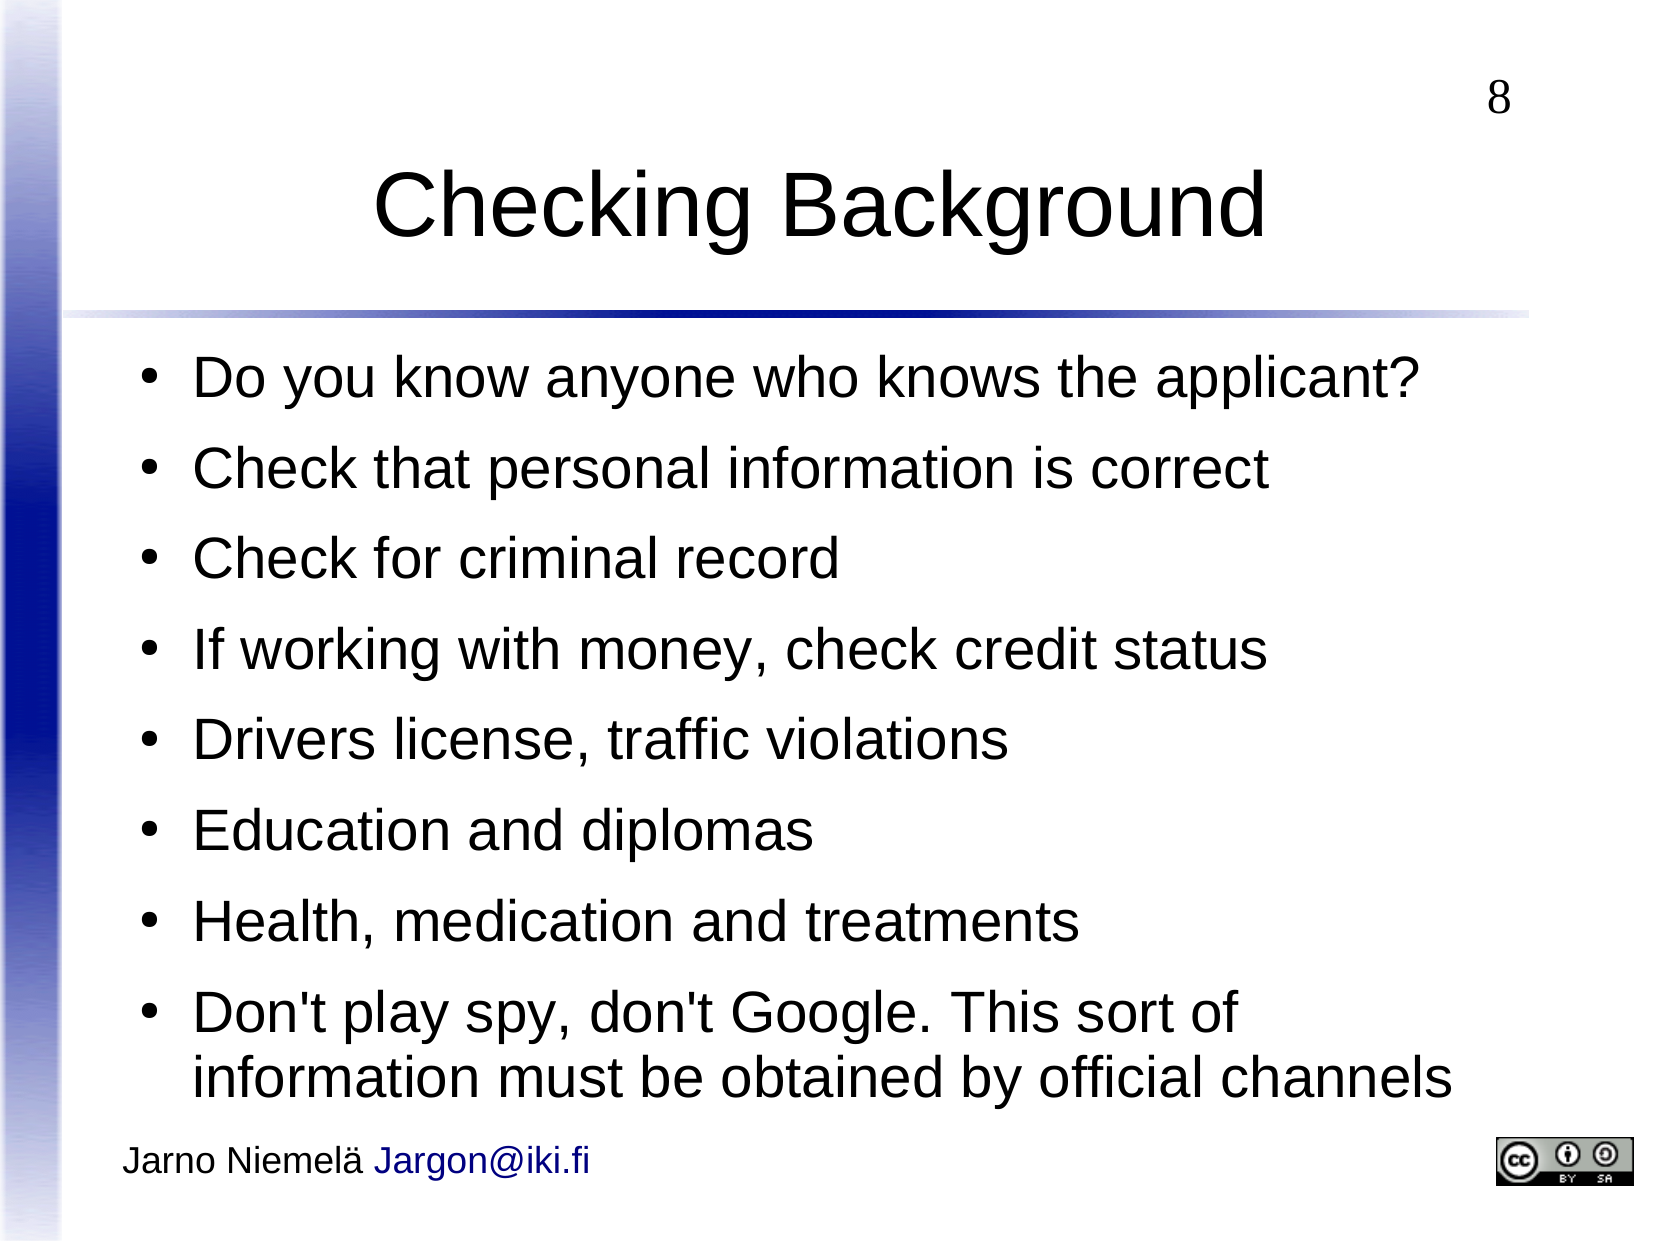

# Checking Background
Do you know anyone who knows the applicant?
Check that personal information is correct
Check for criminal record
If working with money, check credit status
Drivers license, traffic violations
Education and diplomas
Health, medication and treatments
Don't play spy, don't Google. This sort of information must be obtained by official channels